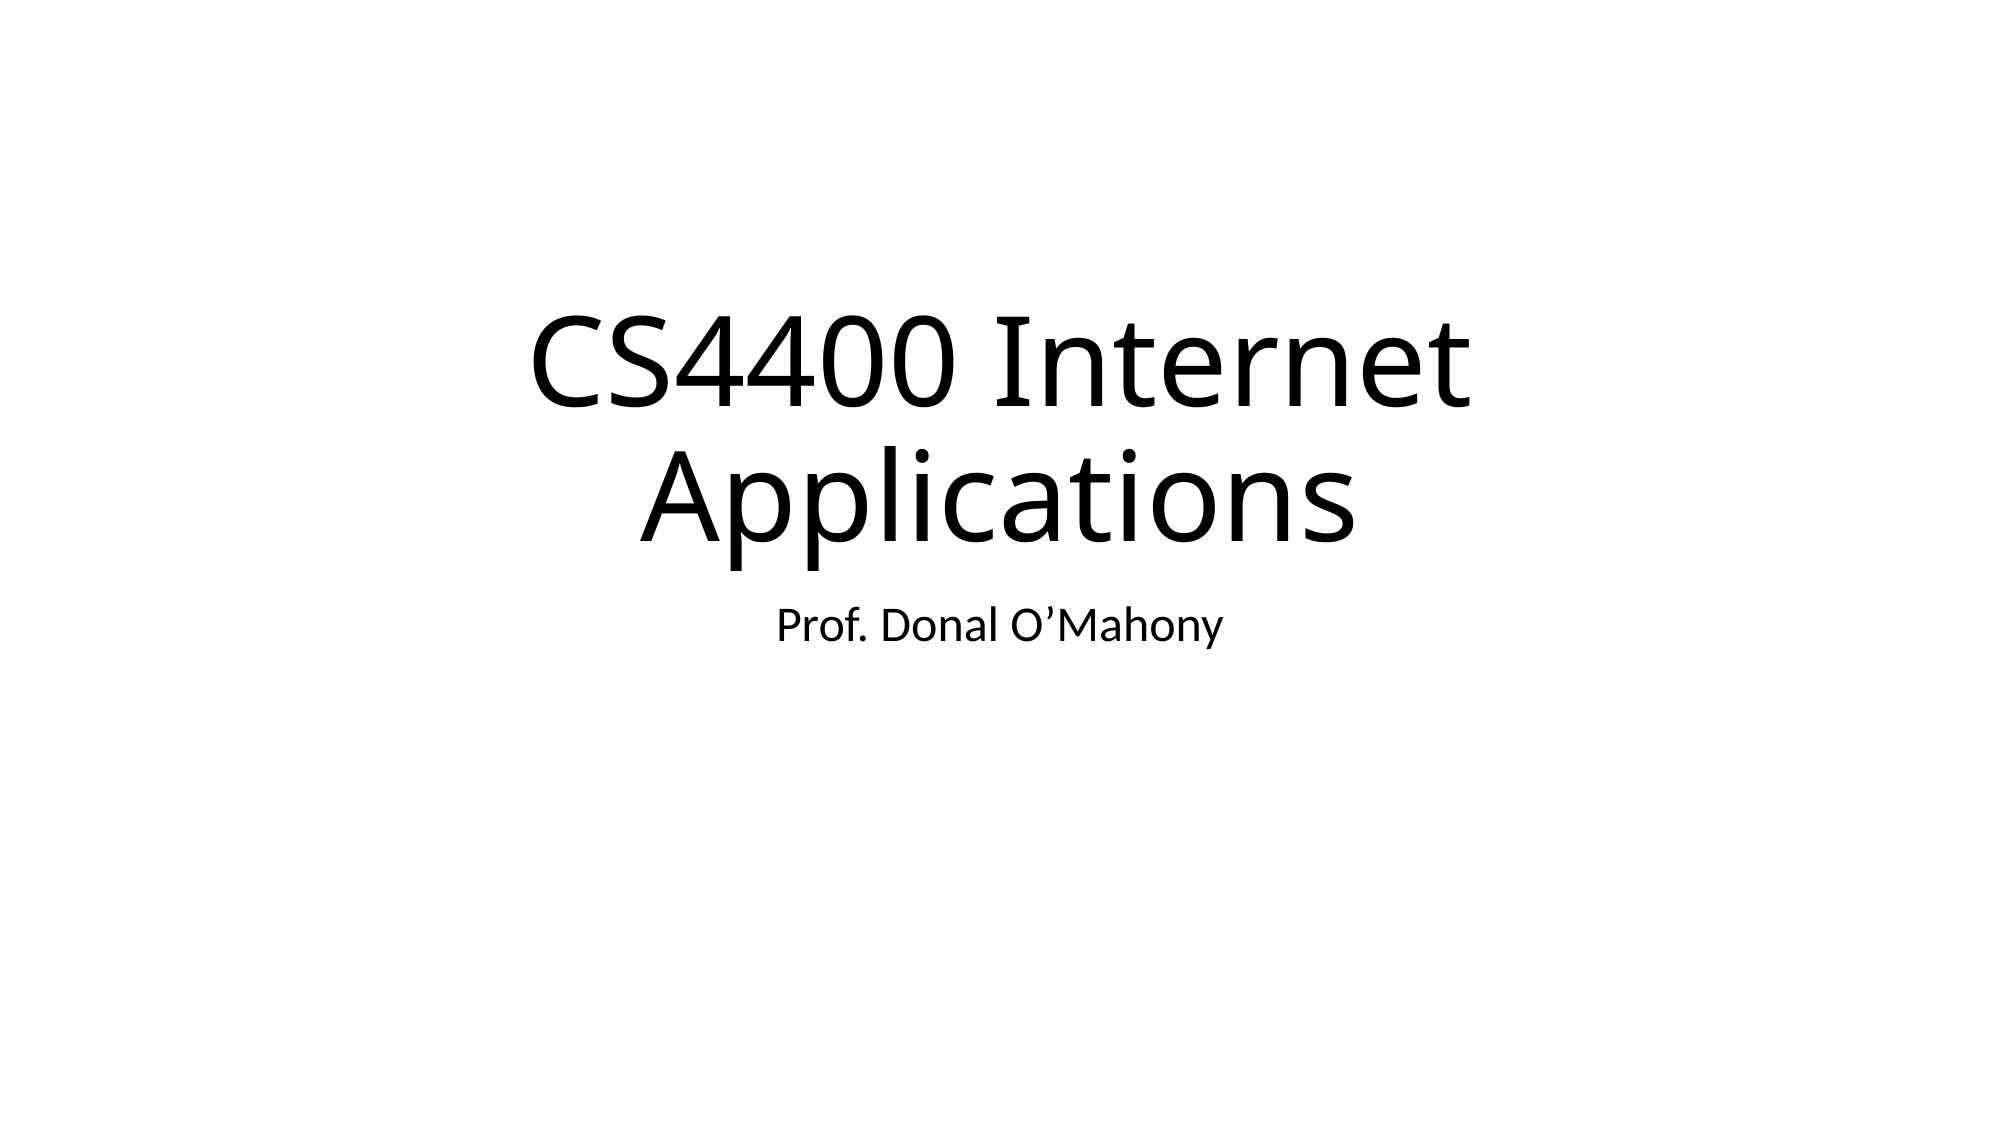

# CS4400 Internet Applications
Prof. Donal O’Mahony